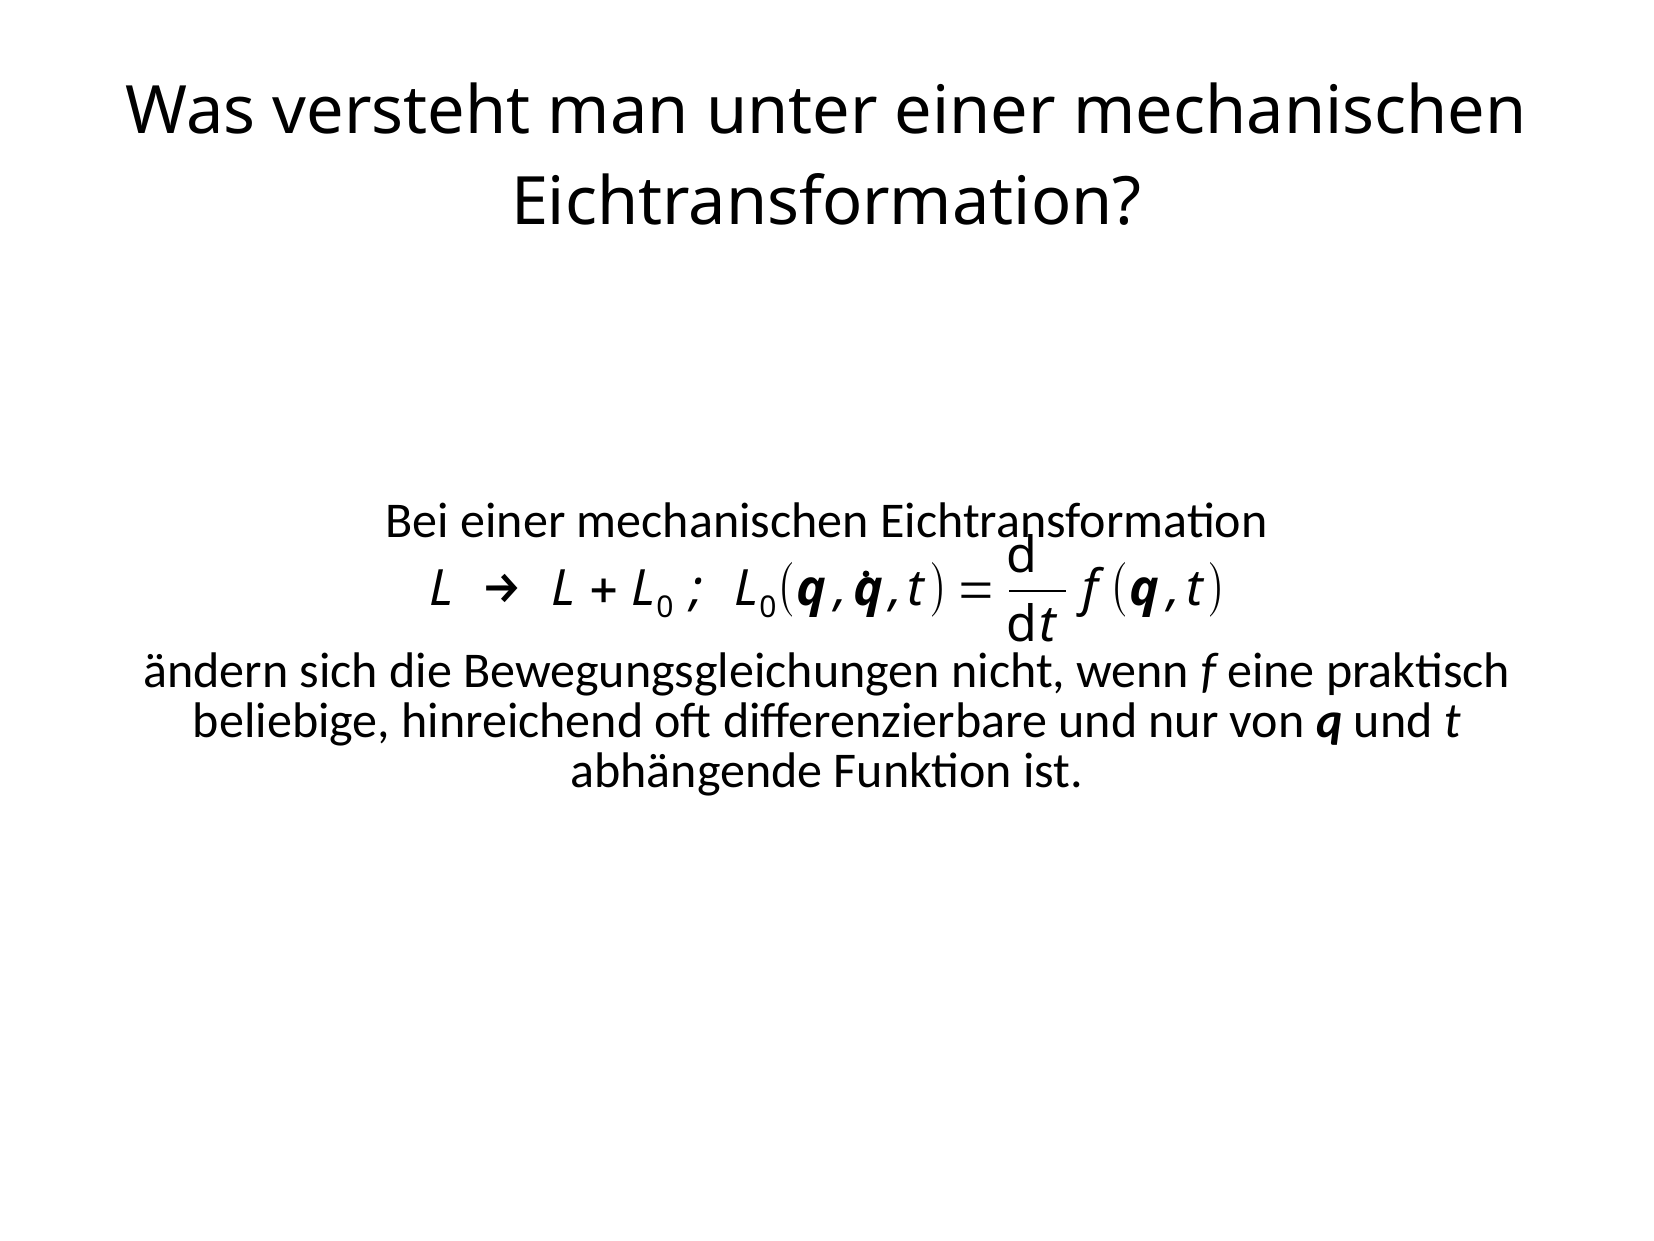

# Was versteht man unter einer mechanischen Eichtransformation?
Bei einer mechanischen Eichtransformation
ändern sich die Bewegungsgleichungen nicht, wenn f eine praktisch beliebige, hinreichend oft differenzierbare und nur von q und t abhängende Funktion ist.